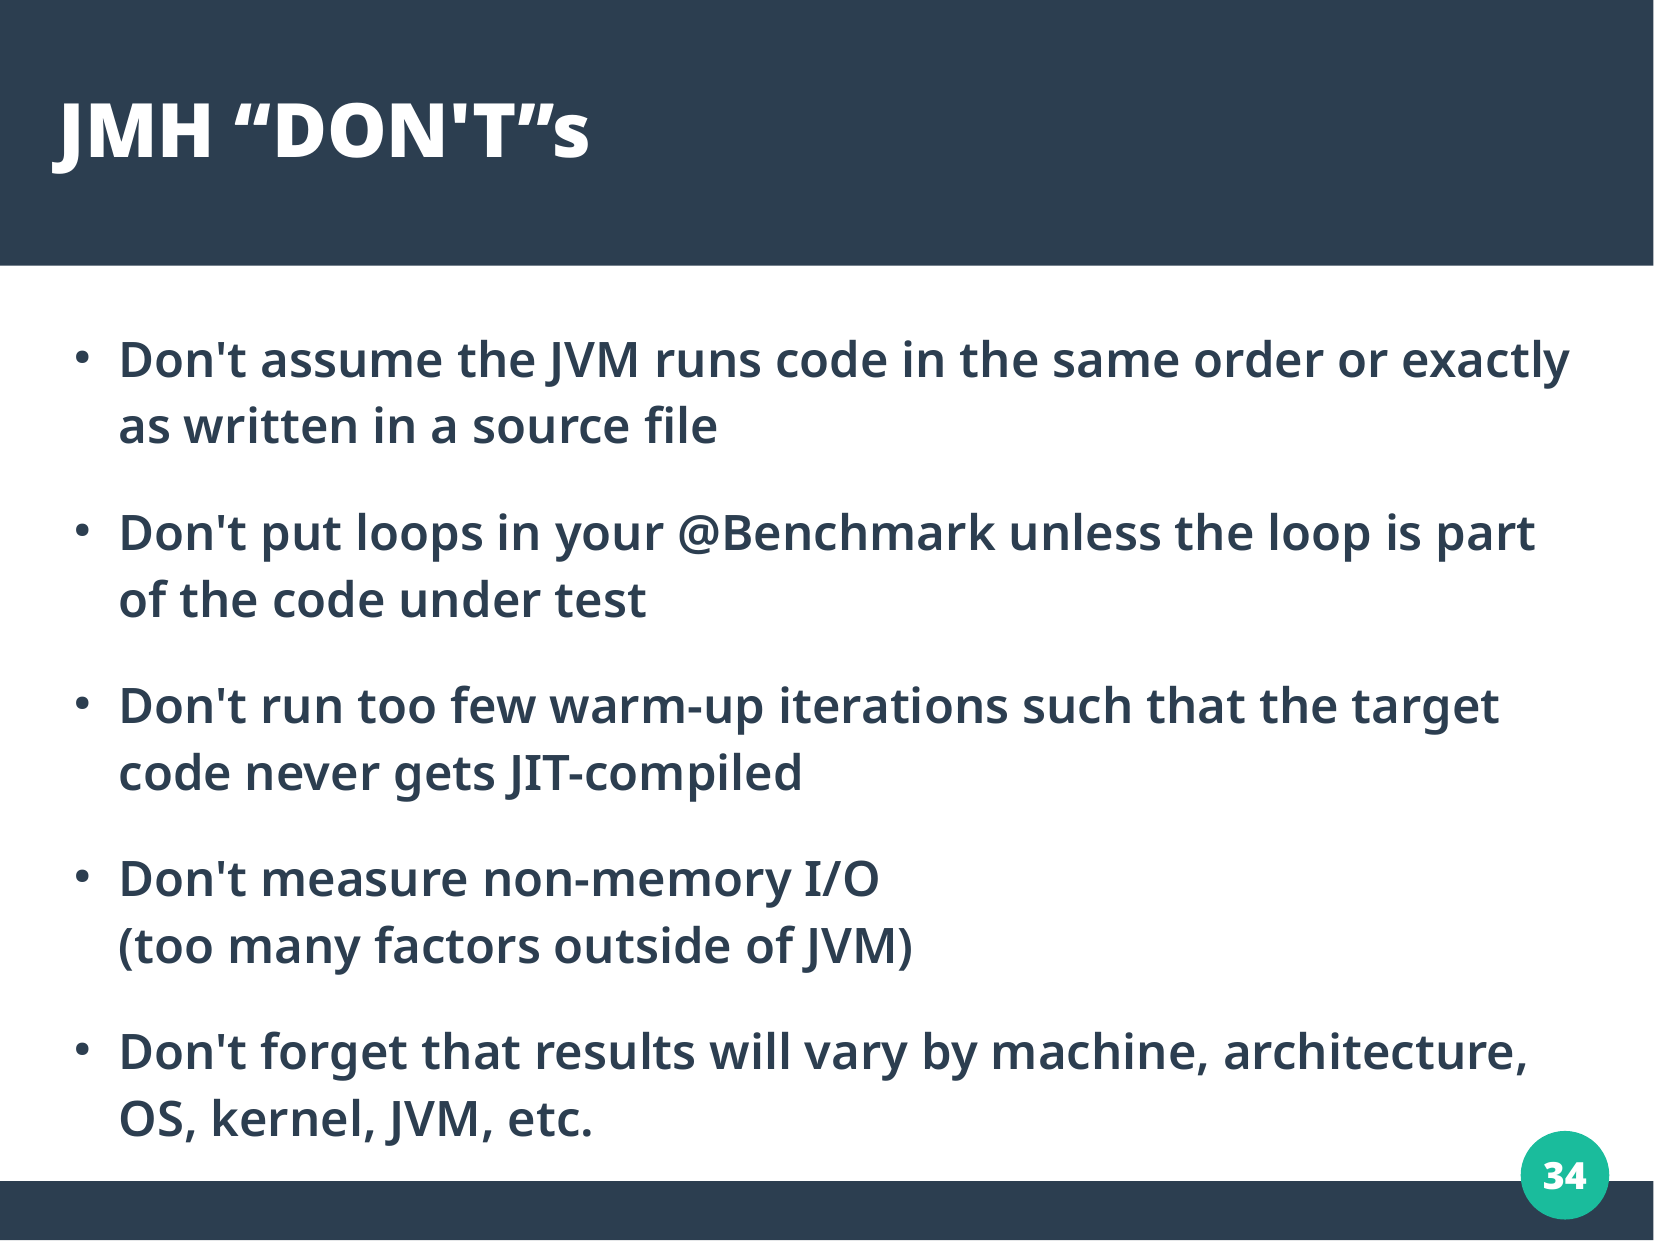

# JMH “DON'T”s
Don't assume the JVM runs code in the same order or exactly as written in a source file
Don't put loops in your @Benchmark unless the loop is part of the code under test
Don't run too few warm-up iterations such that the target code never gets JIT-compiled
Don't measure non-memory I/O
(too many factors outside of JVM)
Don't forget that results will vary by machine, architecture, OS, kernel, JVM, etc.
34